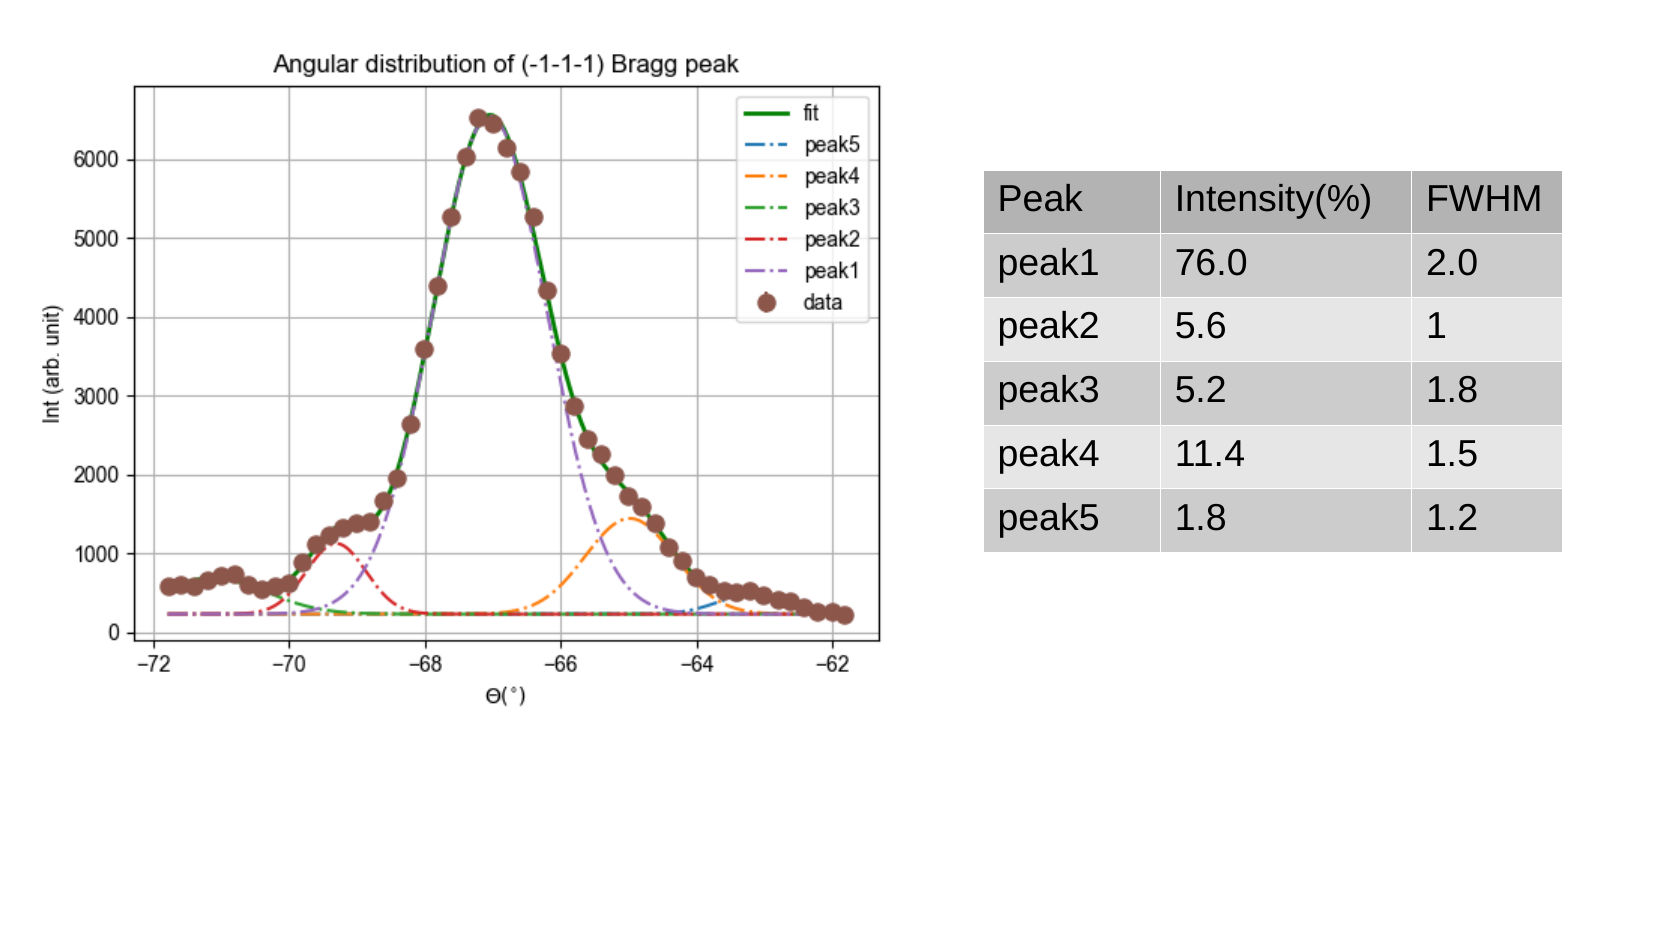

| Peak | Intensity(%) | FWHM |
| --- | --- | --- |
| peak1 | 76.0 | 2.0 |
| peak2 | 5.6 | 1 |
| peak3 | 5.2 | 1.8 |
| peak4 | 11.4 | 1.5 |
| peak5 | 1.8 | 1.2 |